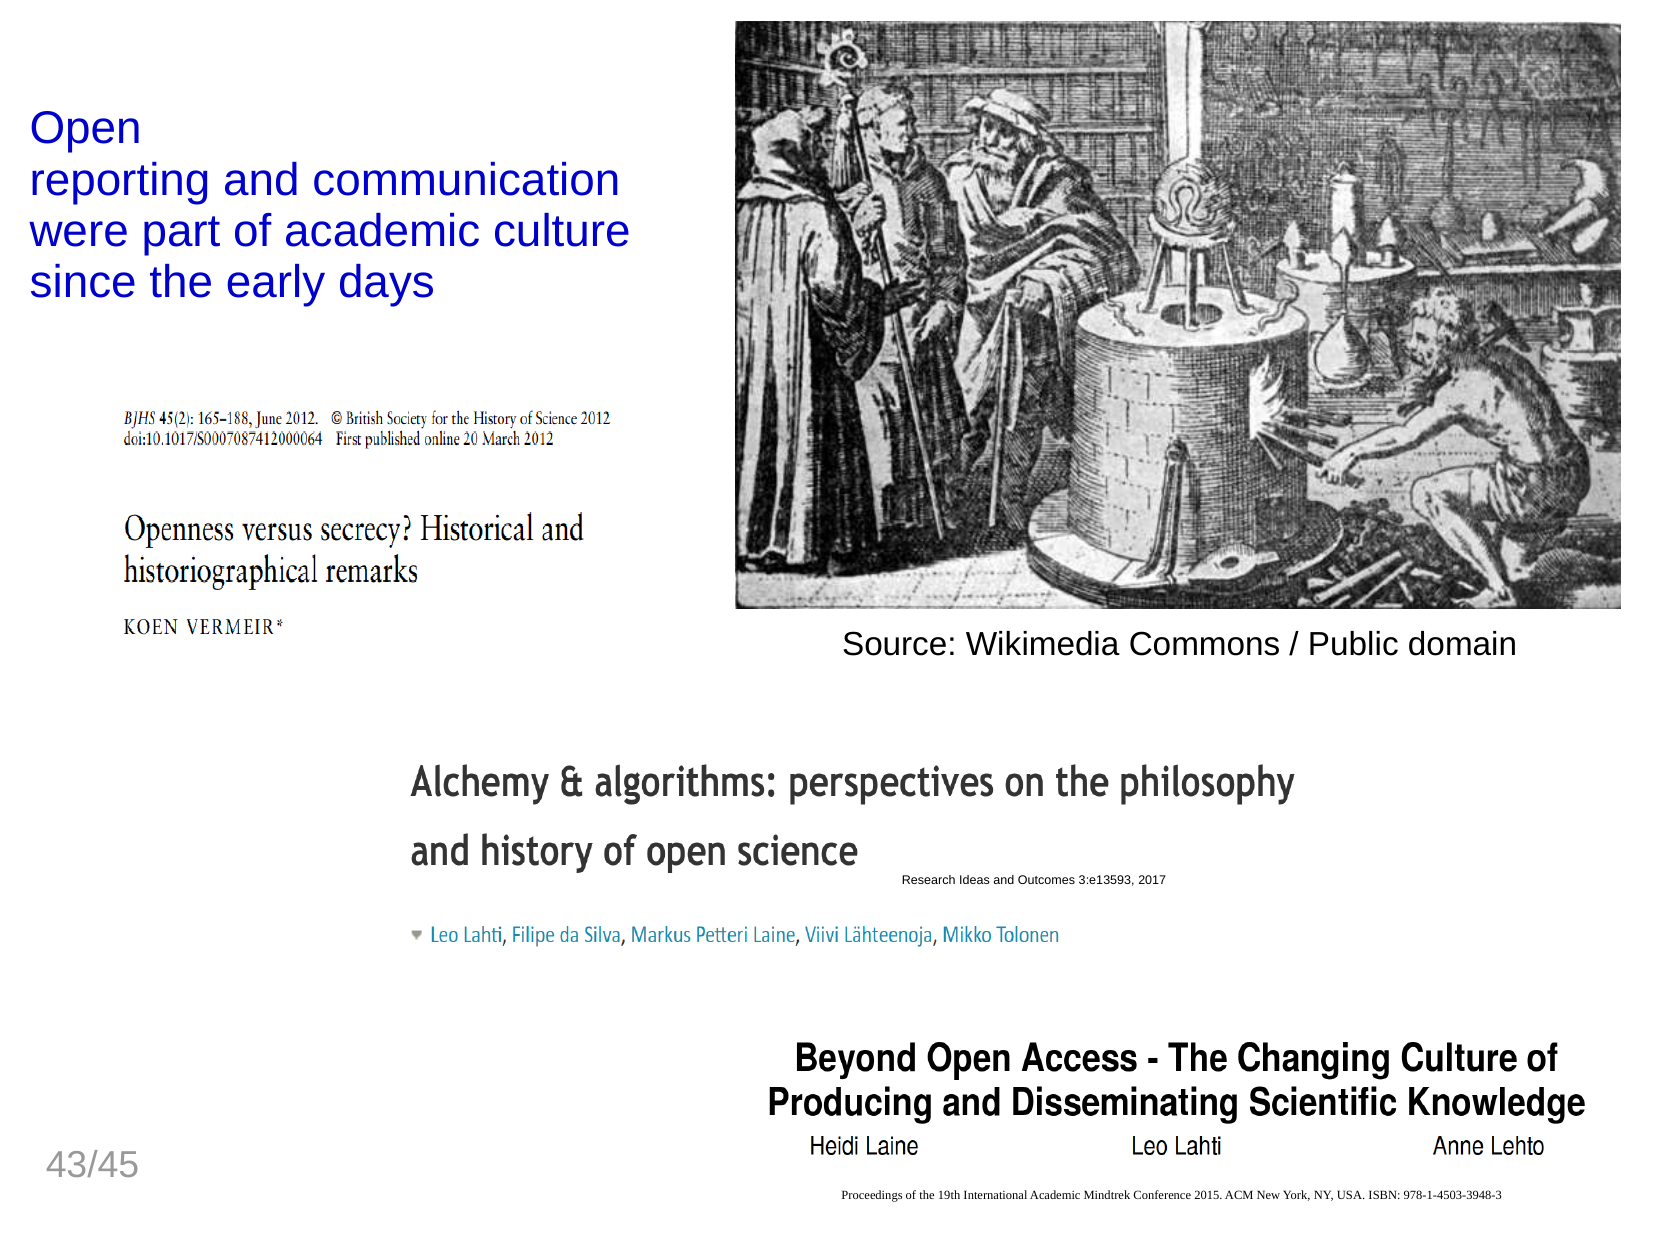

# Open reporting and communication were part of academic culture since the early days
Source: Wikimedia Commons / Public domain
Research Ideas and Outcomes 3:e13593, 2017
Proceedings of the 19th International Academic Mindtrek Conference 2015. ACM New York, NY, USA. ISBN: 978-1-4503-3948-3